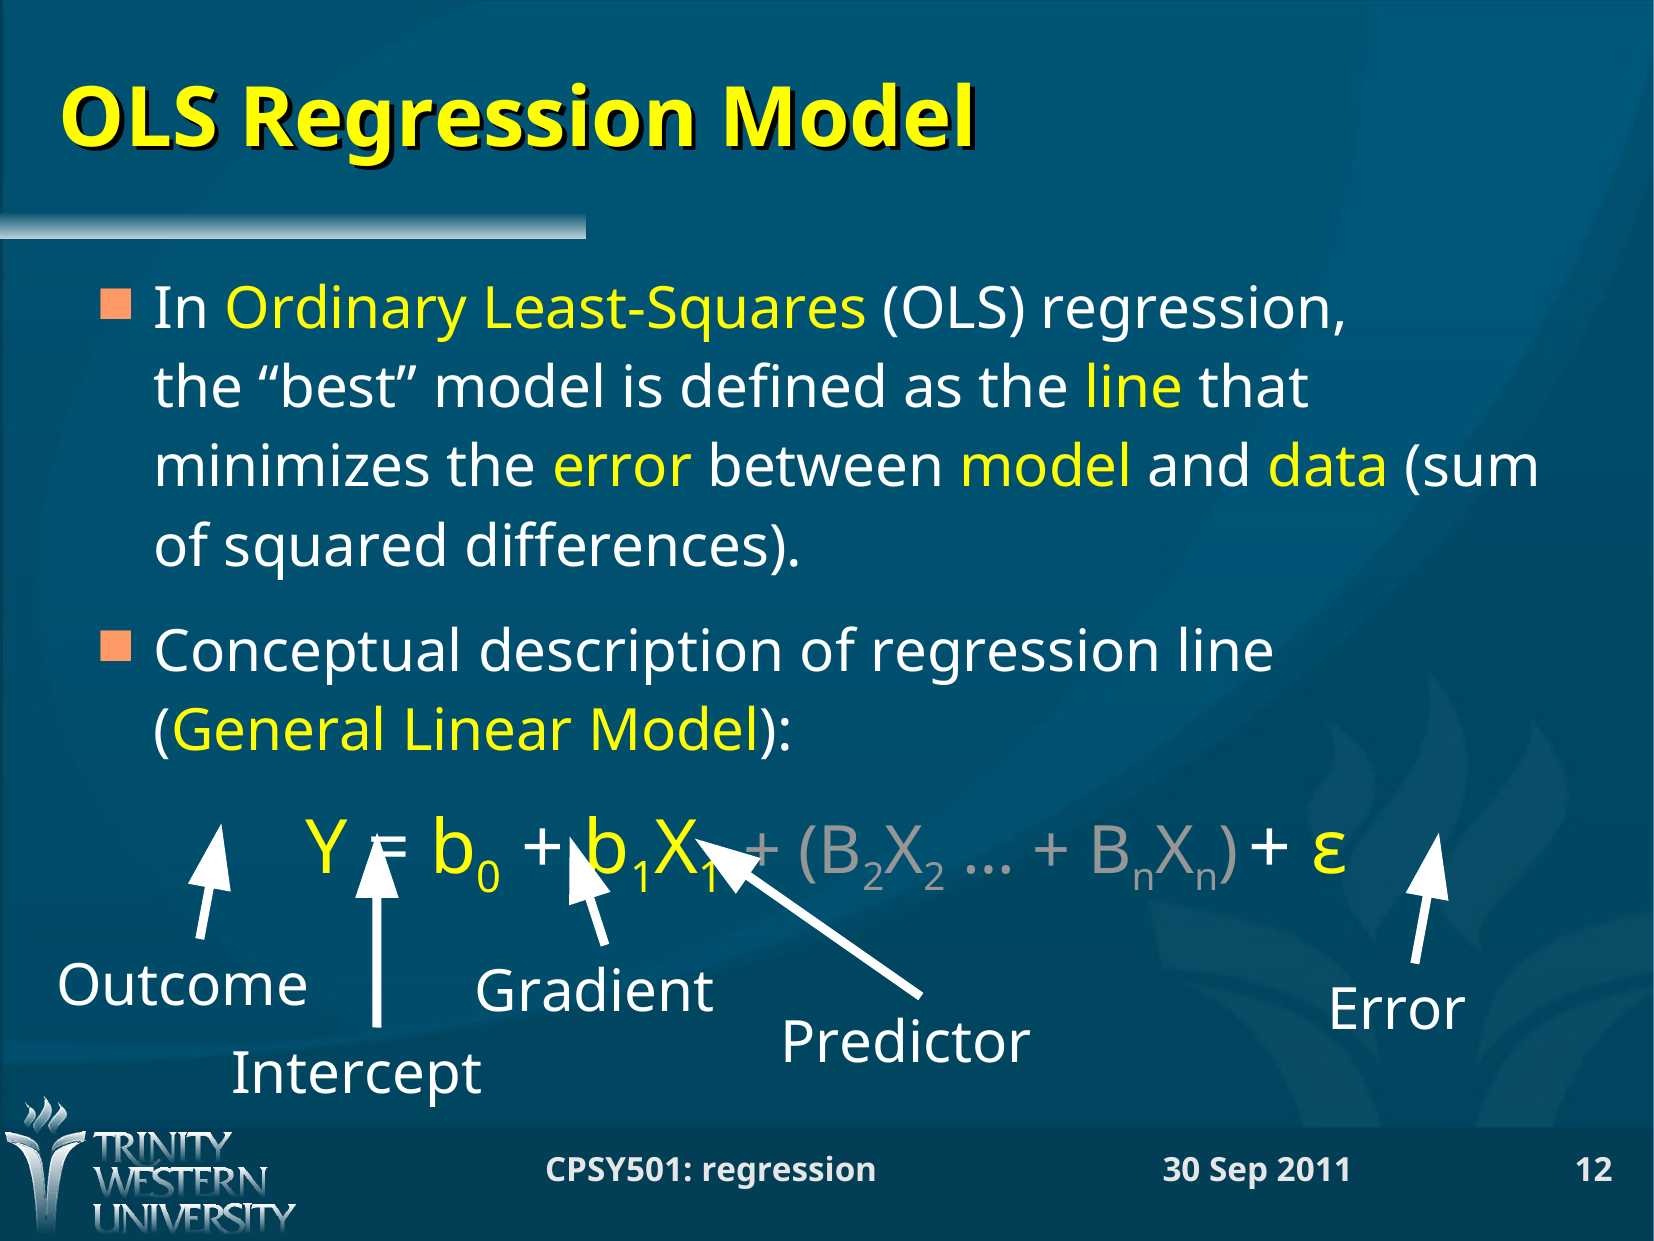

# OLS Regression Model
In Ordinary Least-Squares (OLS) regression,
the “best” model is defined as the line that minimizes the error between model and data (sum of squared differences).
Conceptual description of regression line
(General Linear Model):
Y = b0 + b1X1 + (B2X2 … + BnXn) + ε
Outcome
Gradient
Error
Predictor
Intercept
CPSY501: regression
30 Sep 2011
12